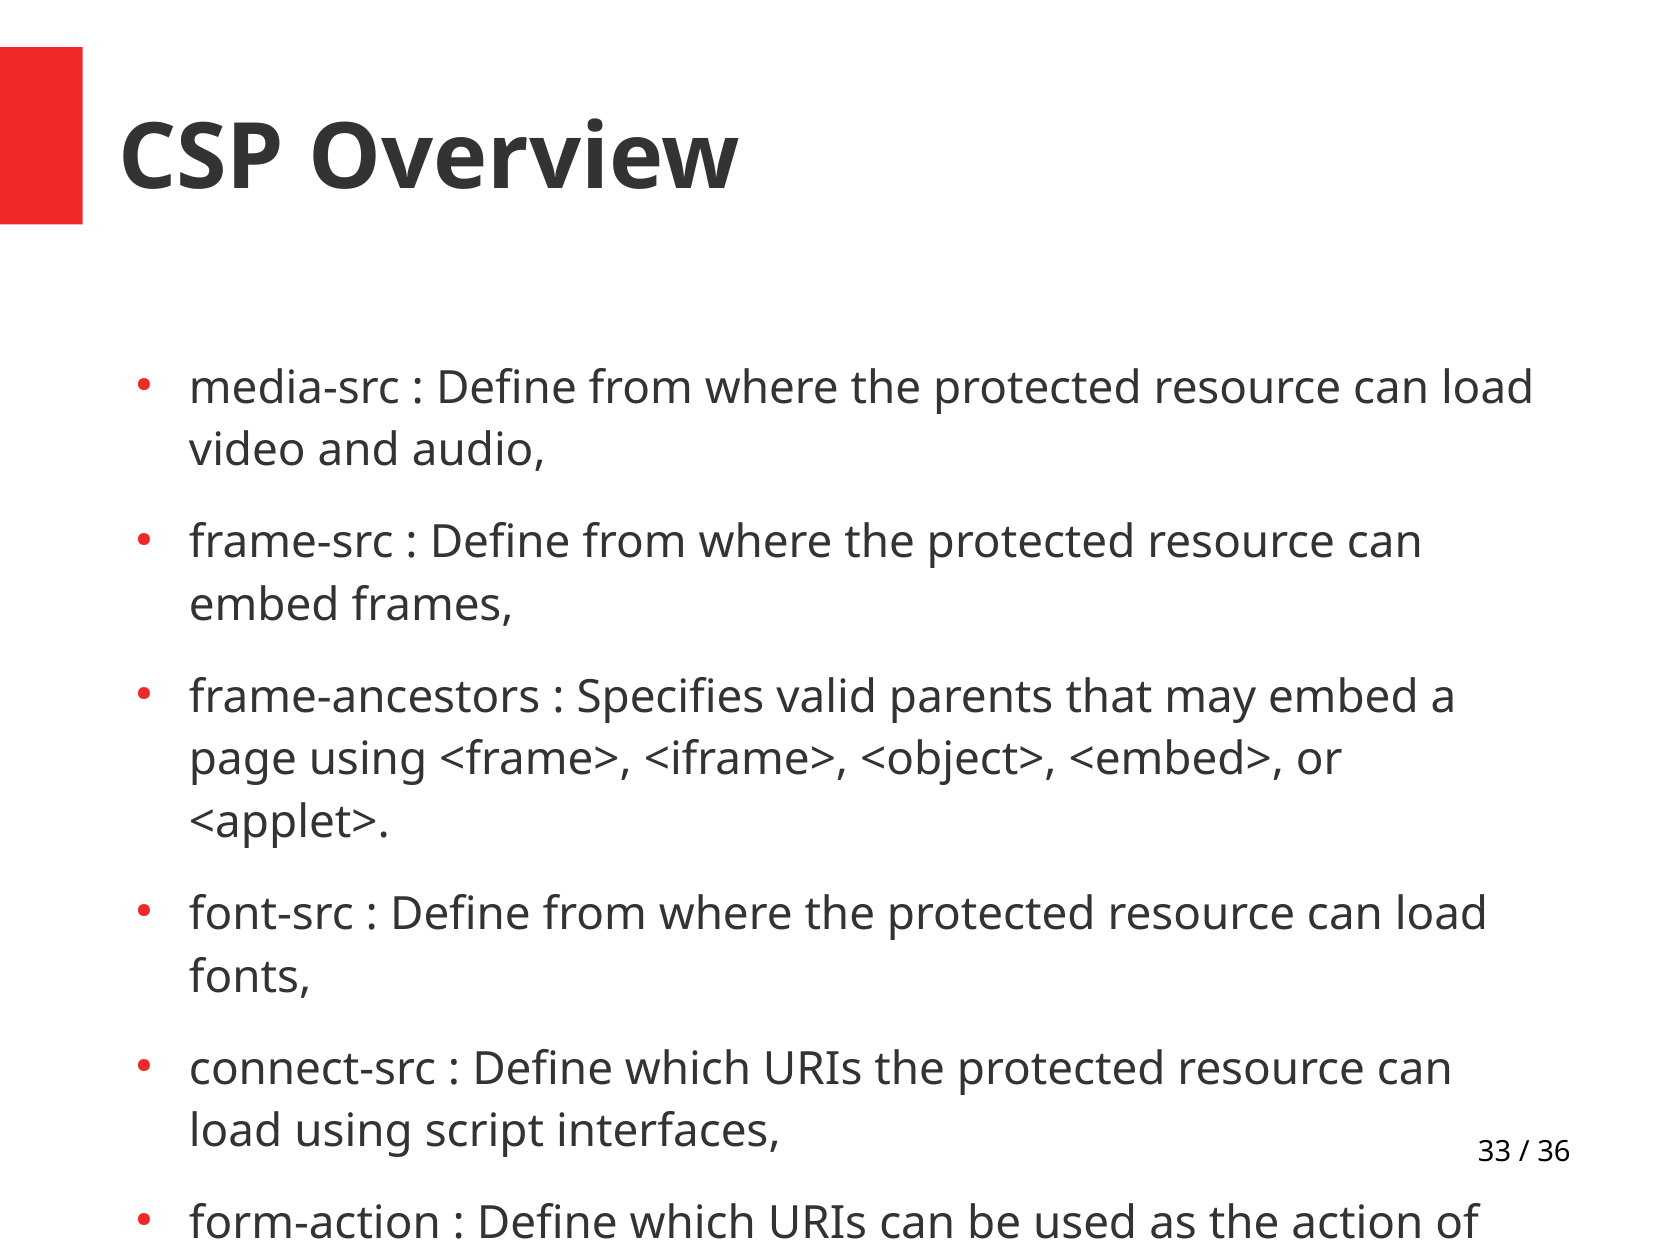

CSP Overview
# media-src : Define from where the protected resource can load video and audio,
frame-src : Define from where the protected resource can embed frames,
frame-ancestors : Specifies valid parents that may embed a page using <frame>, <iframe>, <object>, <embed>, or <applet>.
font-src : Define from where the protected resource can load fonts,
connect-src : Define which URIs the protected resource can load using script interfaces,
form-action : Define which URIs can be used as the action of HTML form elements,
sandbox : Specifies an HTML sandbox policy that
33